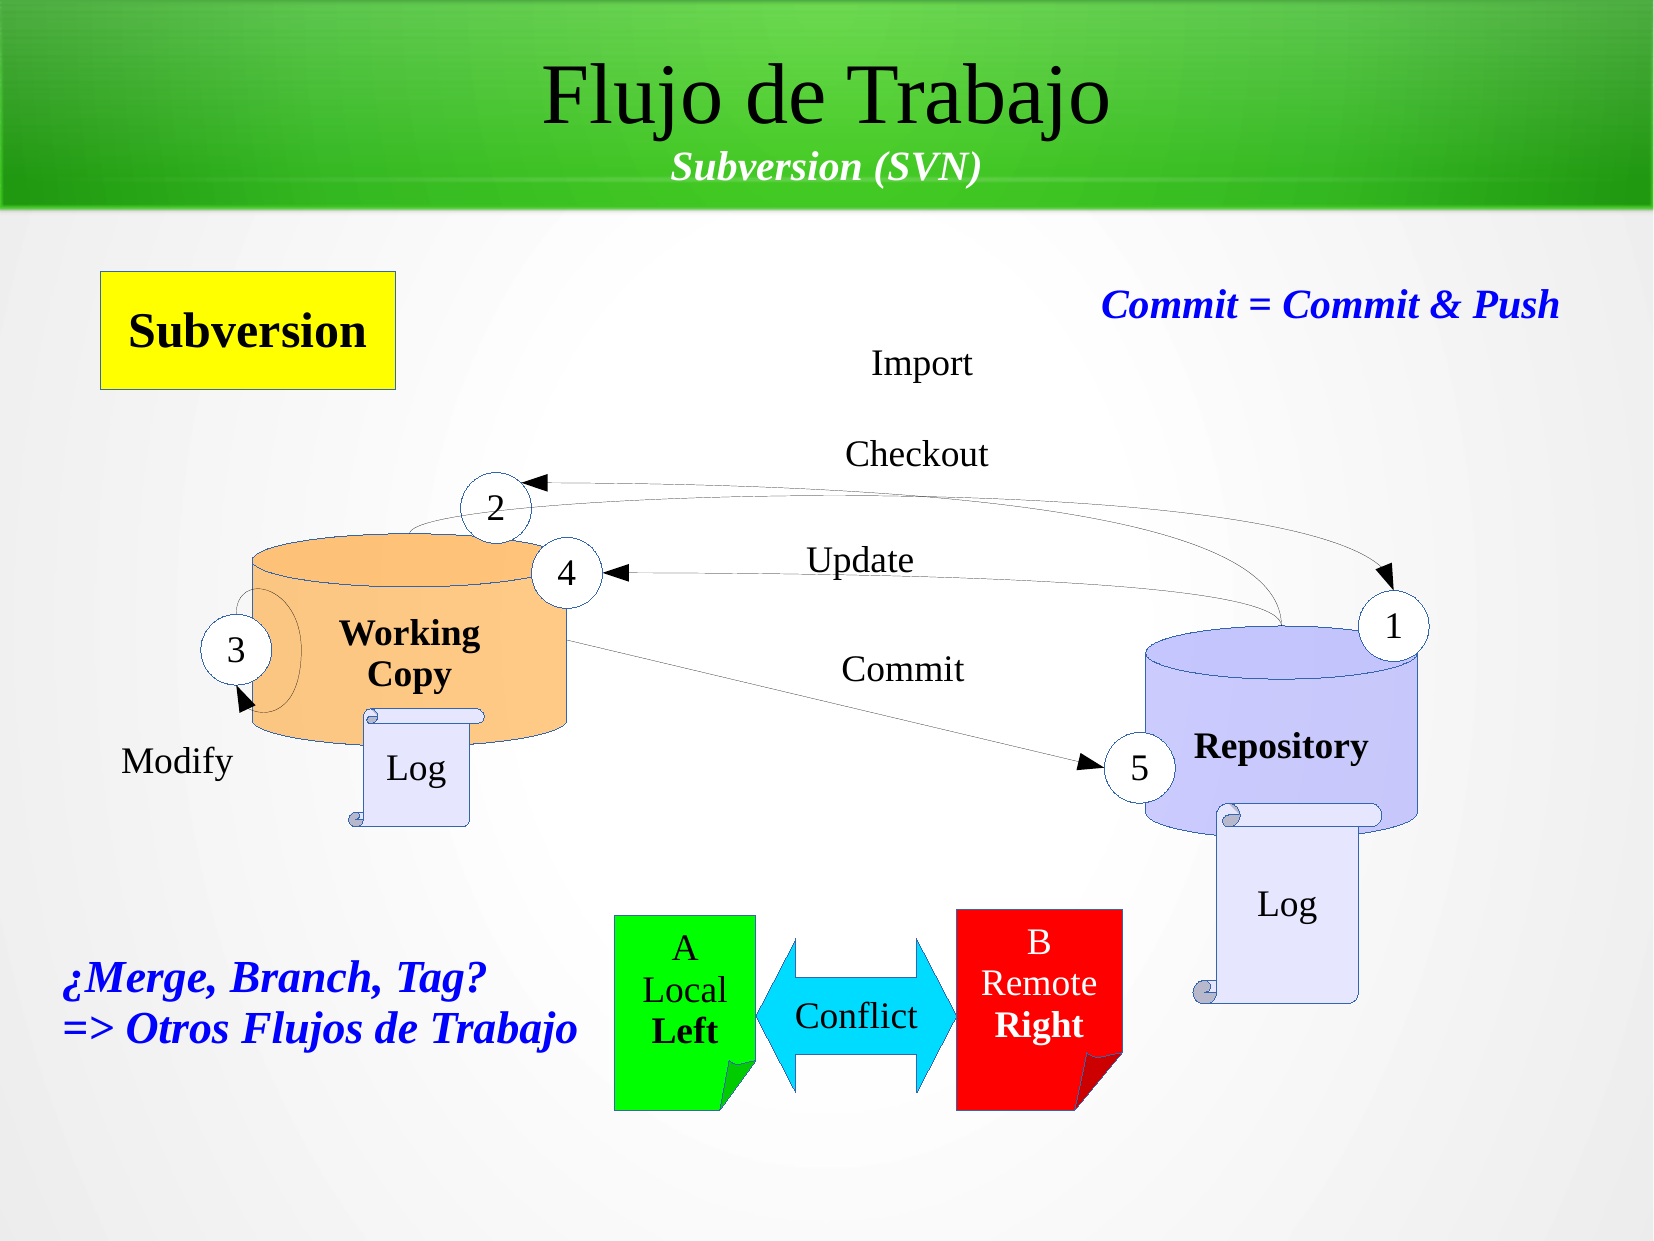

# Flujo de Trabajo Subversion (SVN)
Subversion
Commit = Commit & Push
Import
Checkout
2
Update
Working
Copy
4
Modify
1
3
Repository
Commit
Log
5
Log
B
Remote
Right
A
Local
Left
Conflict
¿Merge, Branch, Tag?
=> Otros Flujos de Trabajo